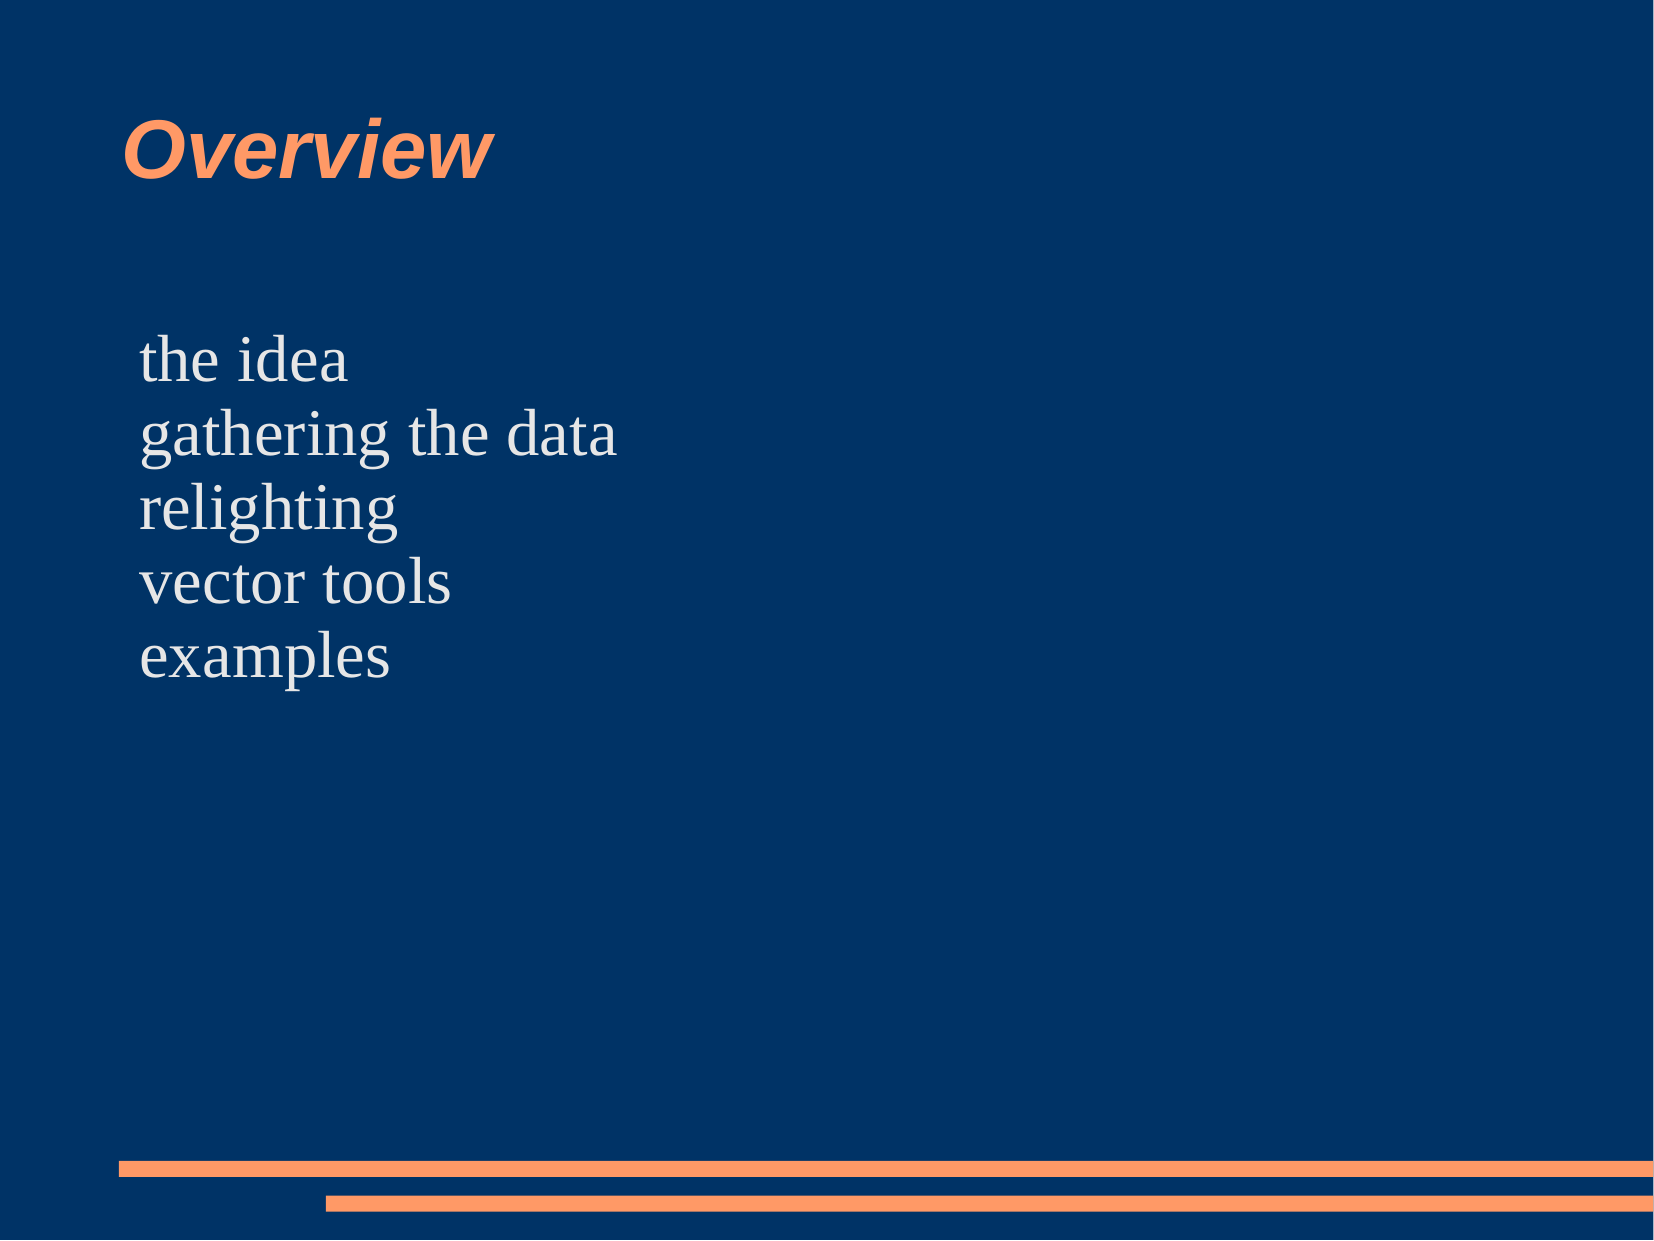

# Overview
the idea
gathering the data
relighting
vector tools
examples